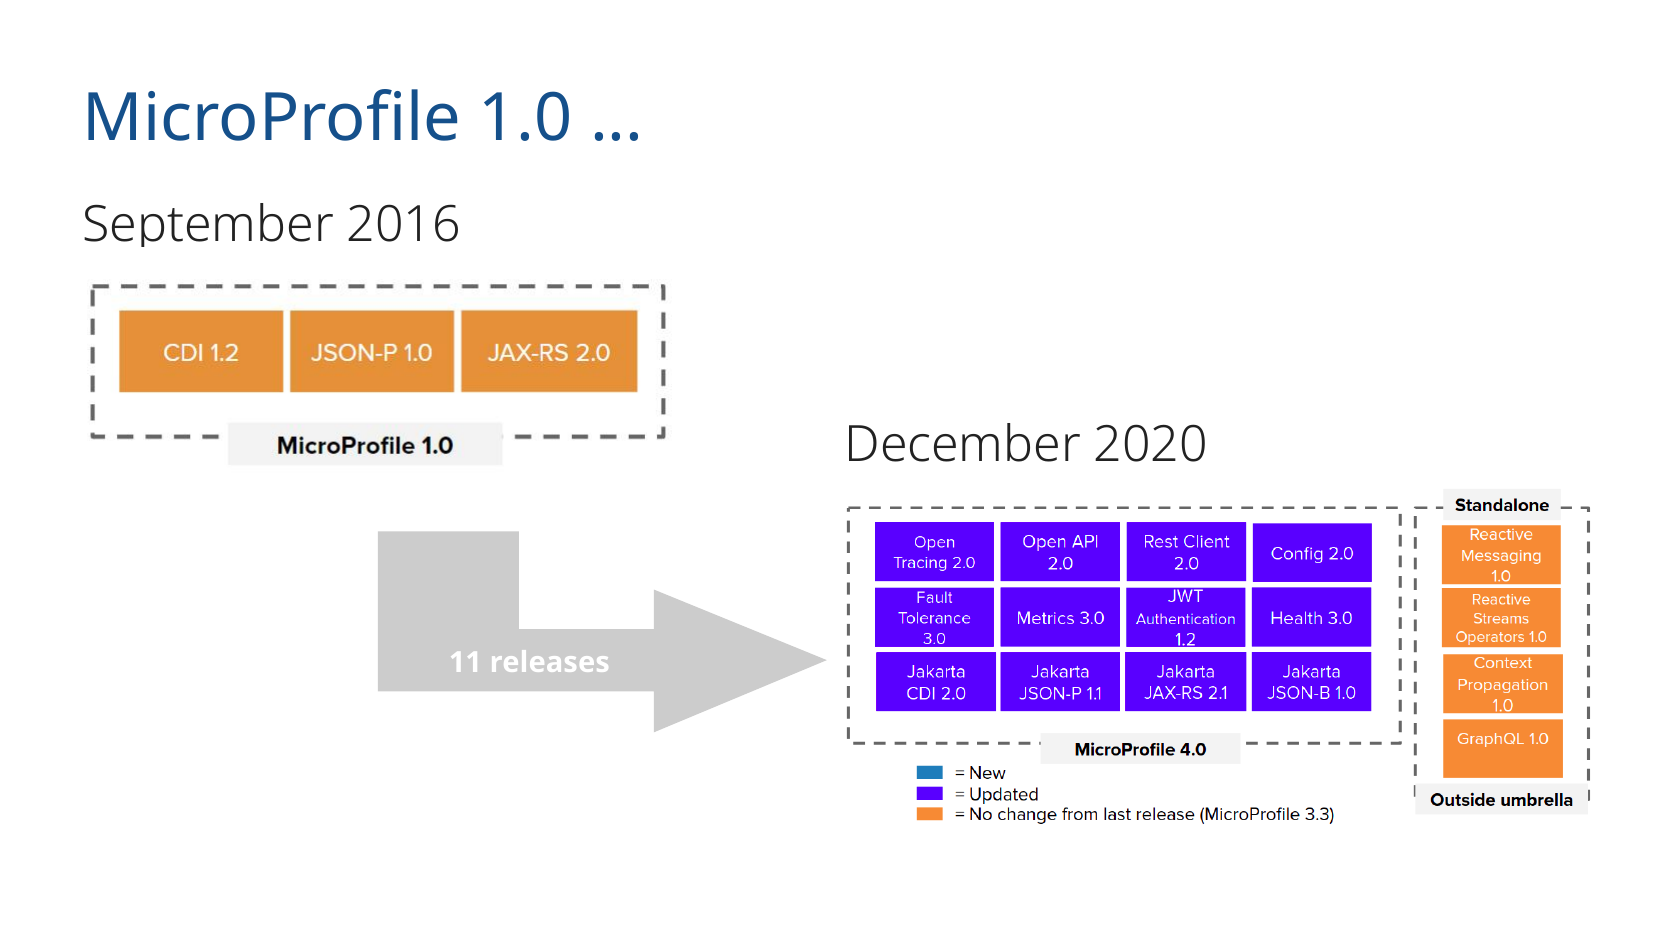

# MicroProfile 1.0 ...
September 2016
December 2020
11 releases